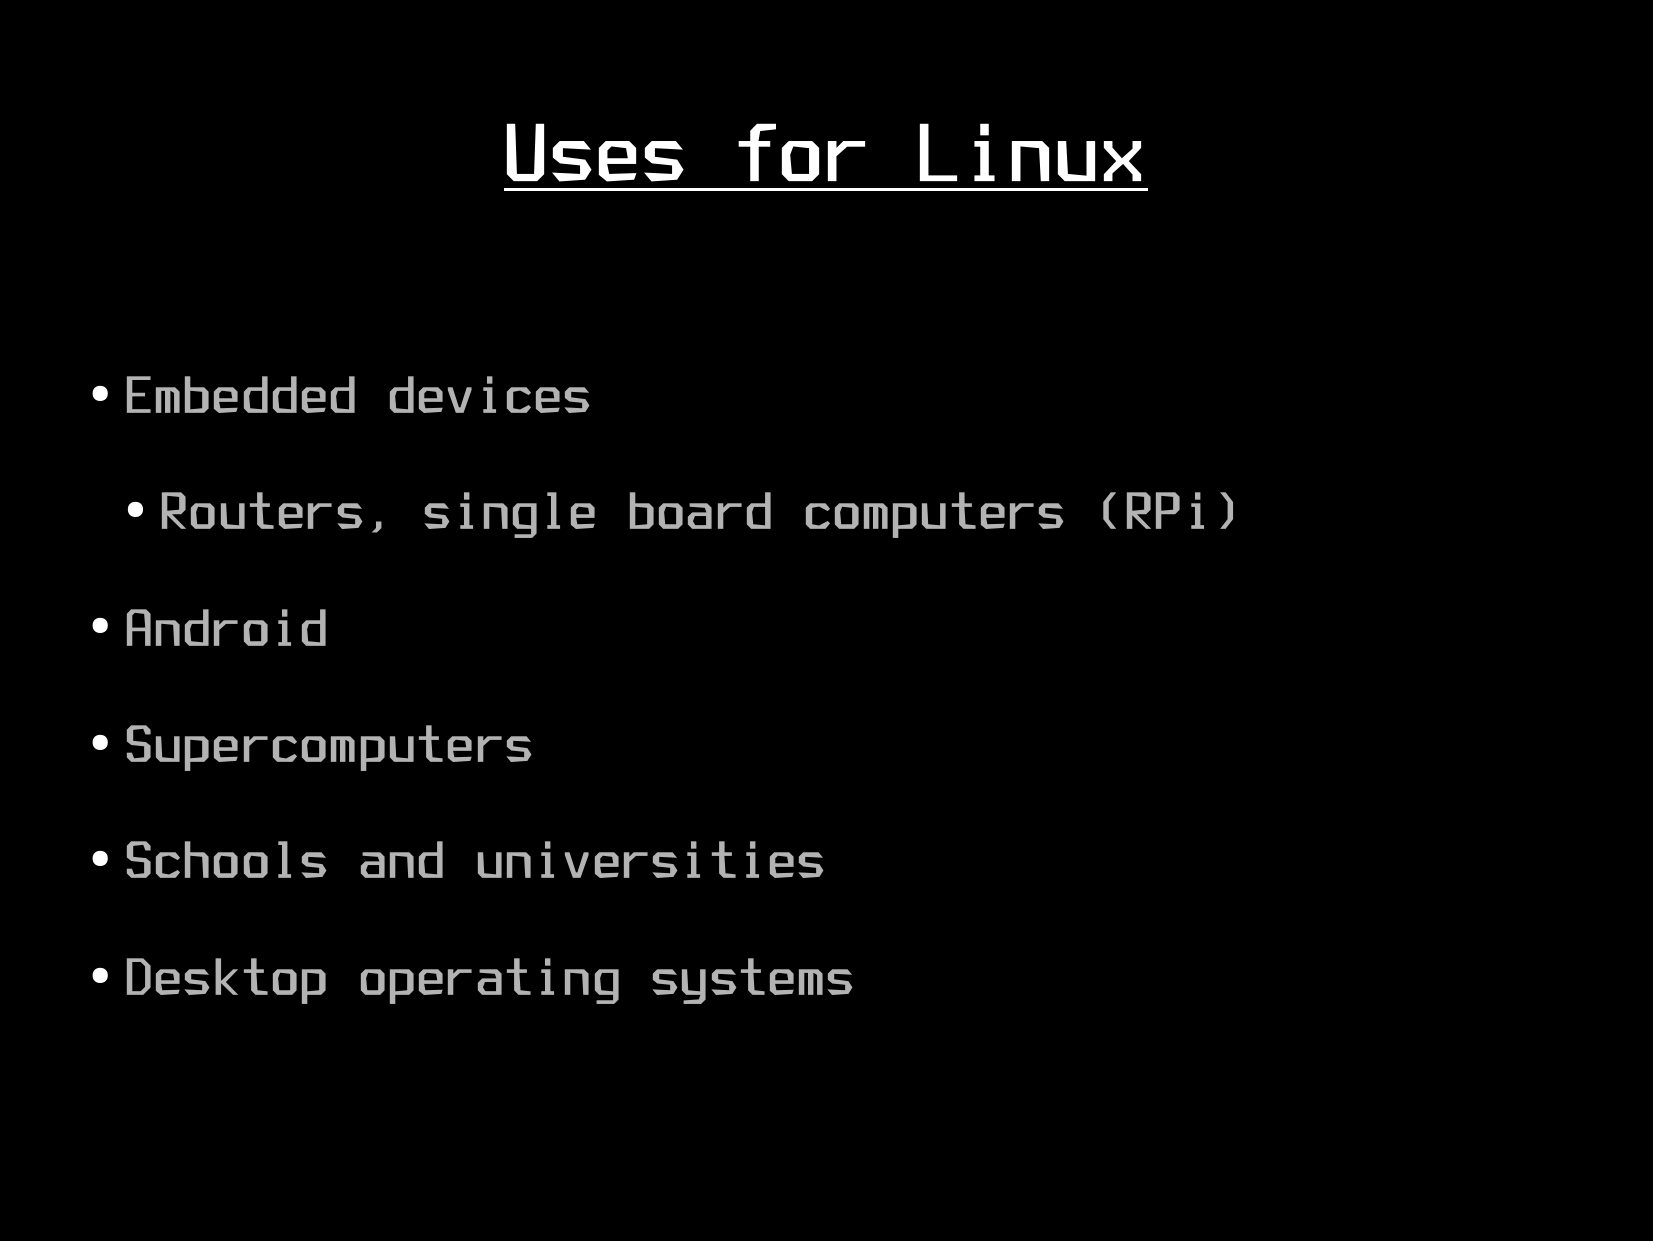

# Uses for Linux
Embedded devices
Routers, single board computers (RPi)
Android
Supercomputers
Schools and universities
Desktop operating systems